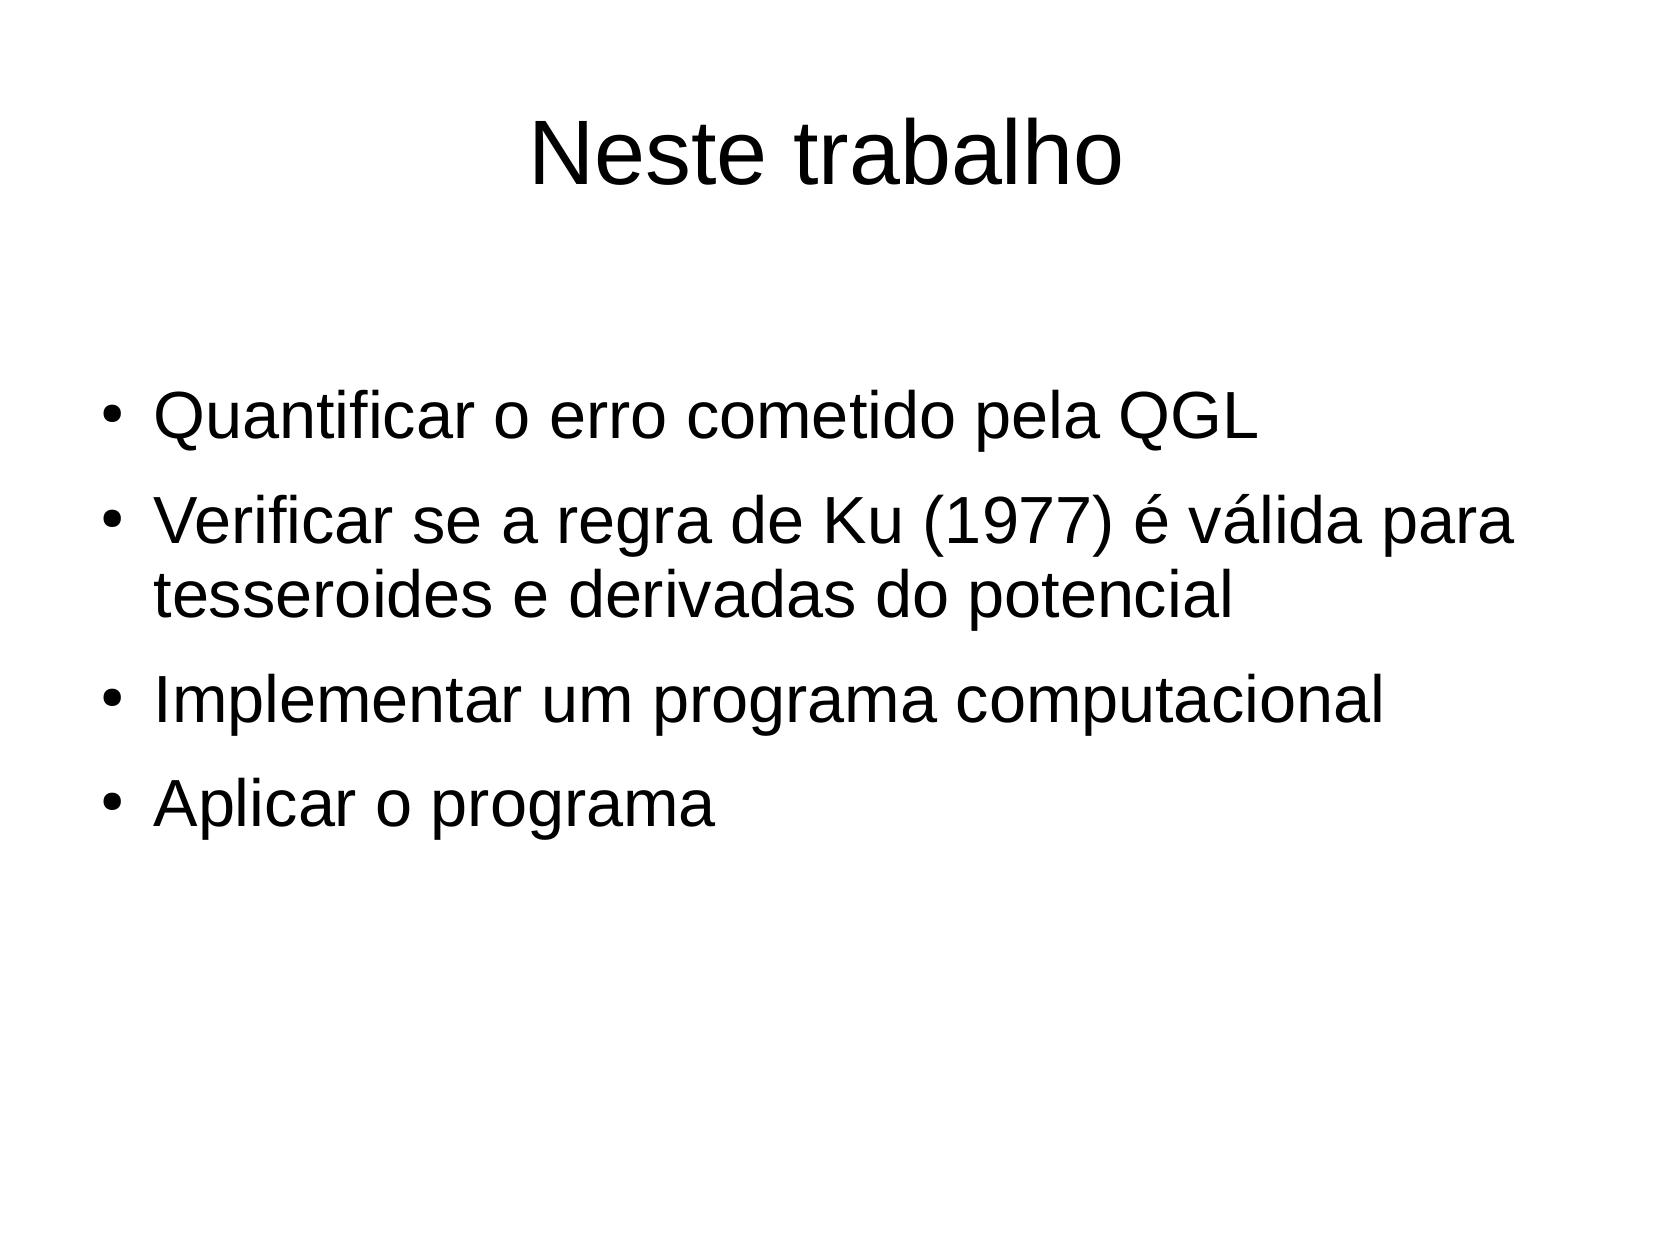

# Neste trabalho
Quantificar o erro cometido pela QGL
Verificar se a regra de Ku (1977) é válida para tesseroides e derivadas do potencial
Implementar um programa computacional
Aplicar o programa